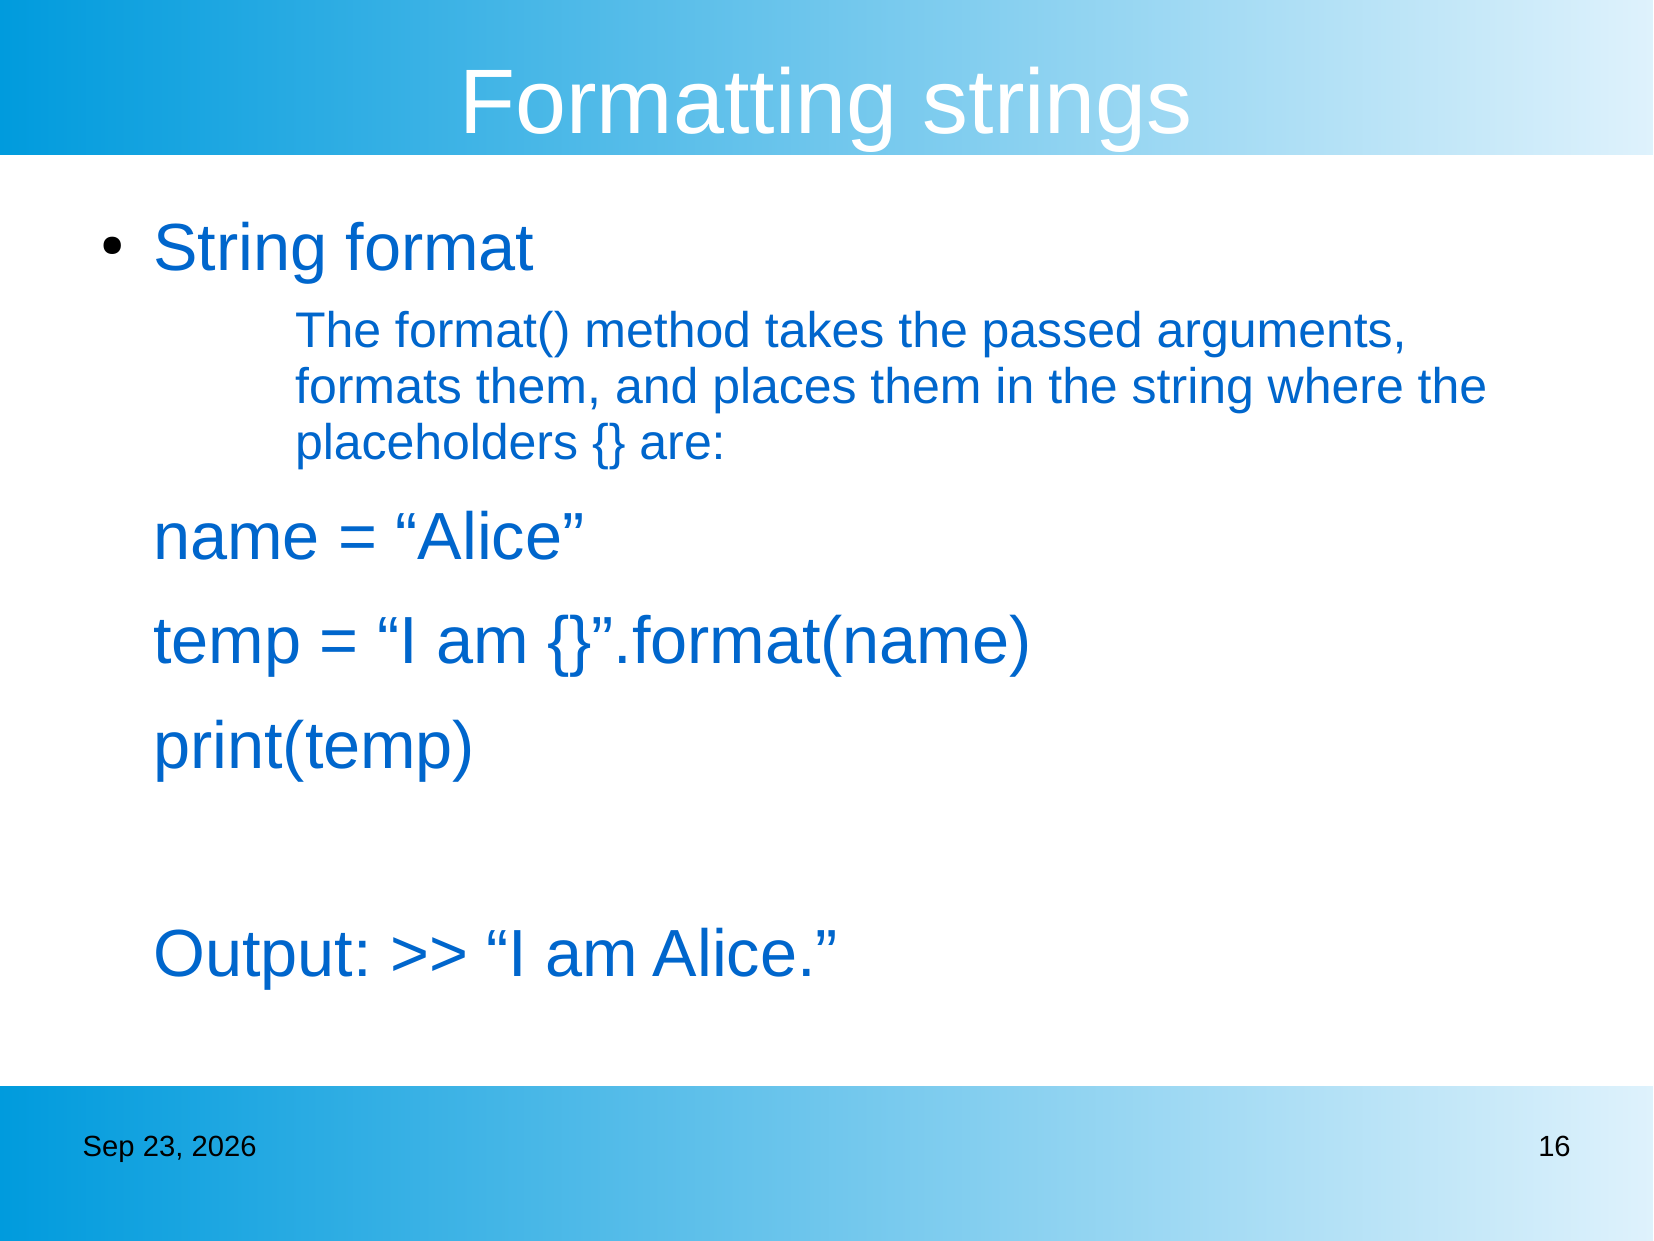

# Formatting strings
String format
The format() method takes the passed arguments, formats them, and places them in the string where the placeholders {} are:
name = “Alice”
temp = “I am {}”.format(name)
print(temp)
Output: >> “I am Alice.”
16